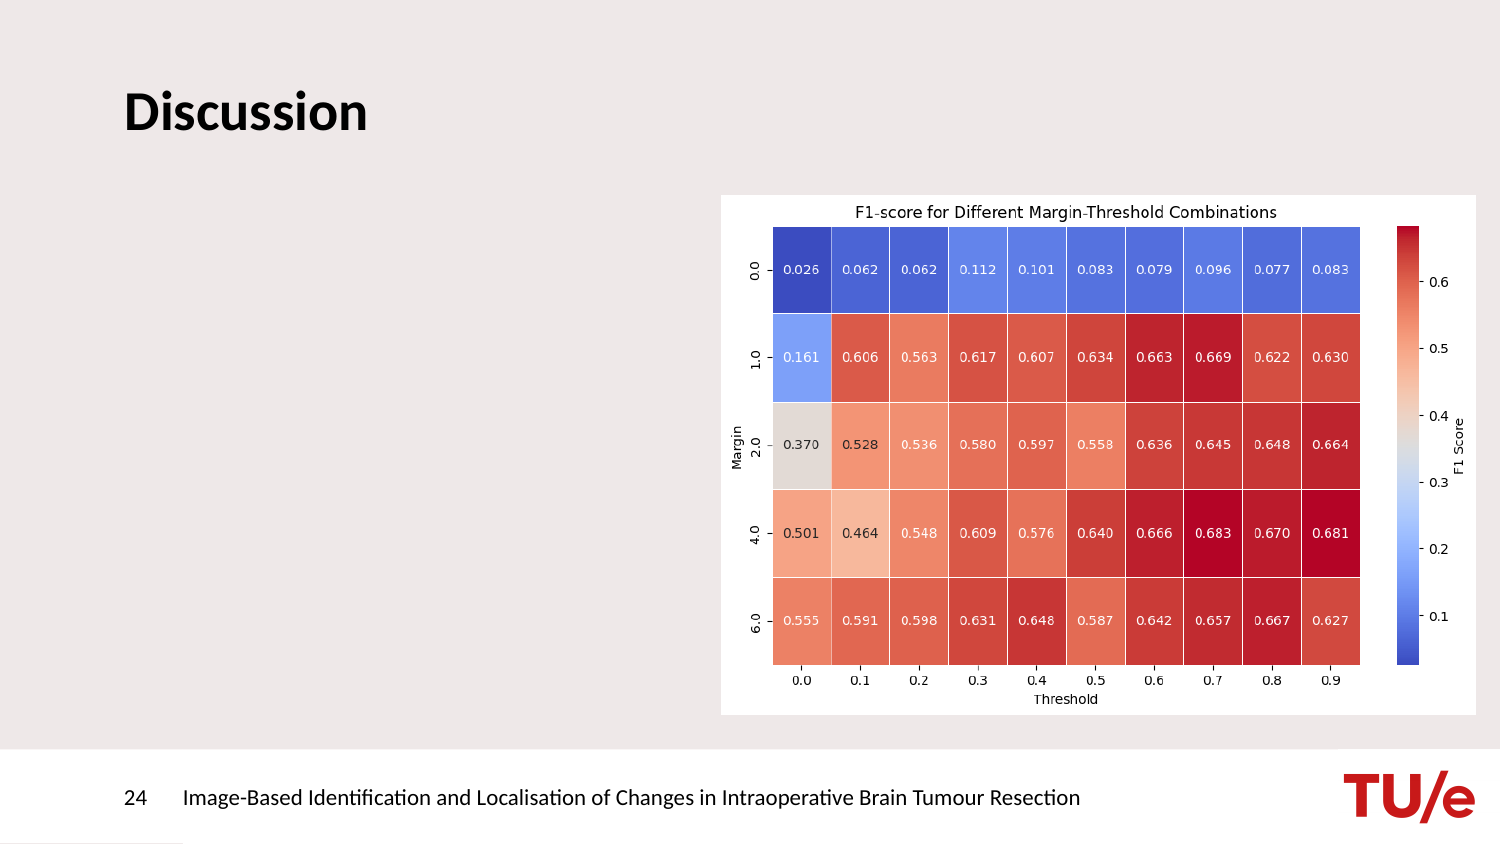

# Discussion
24
Image-Based Identification and Localisation of Changes in Intraoperative Brain Tumour Resection